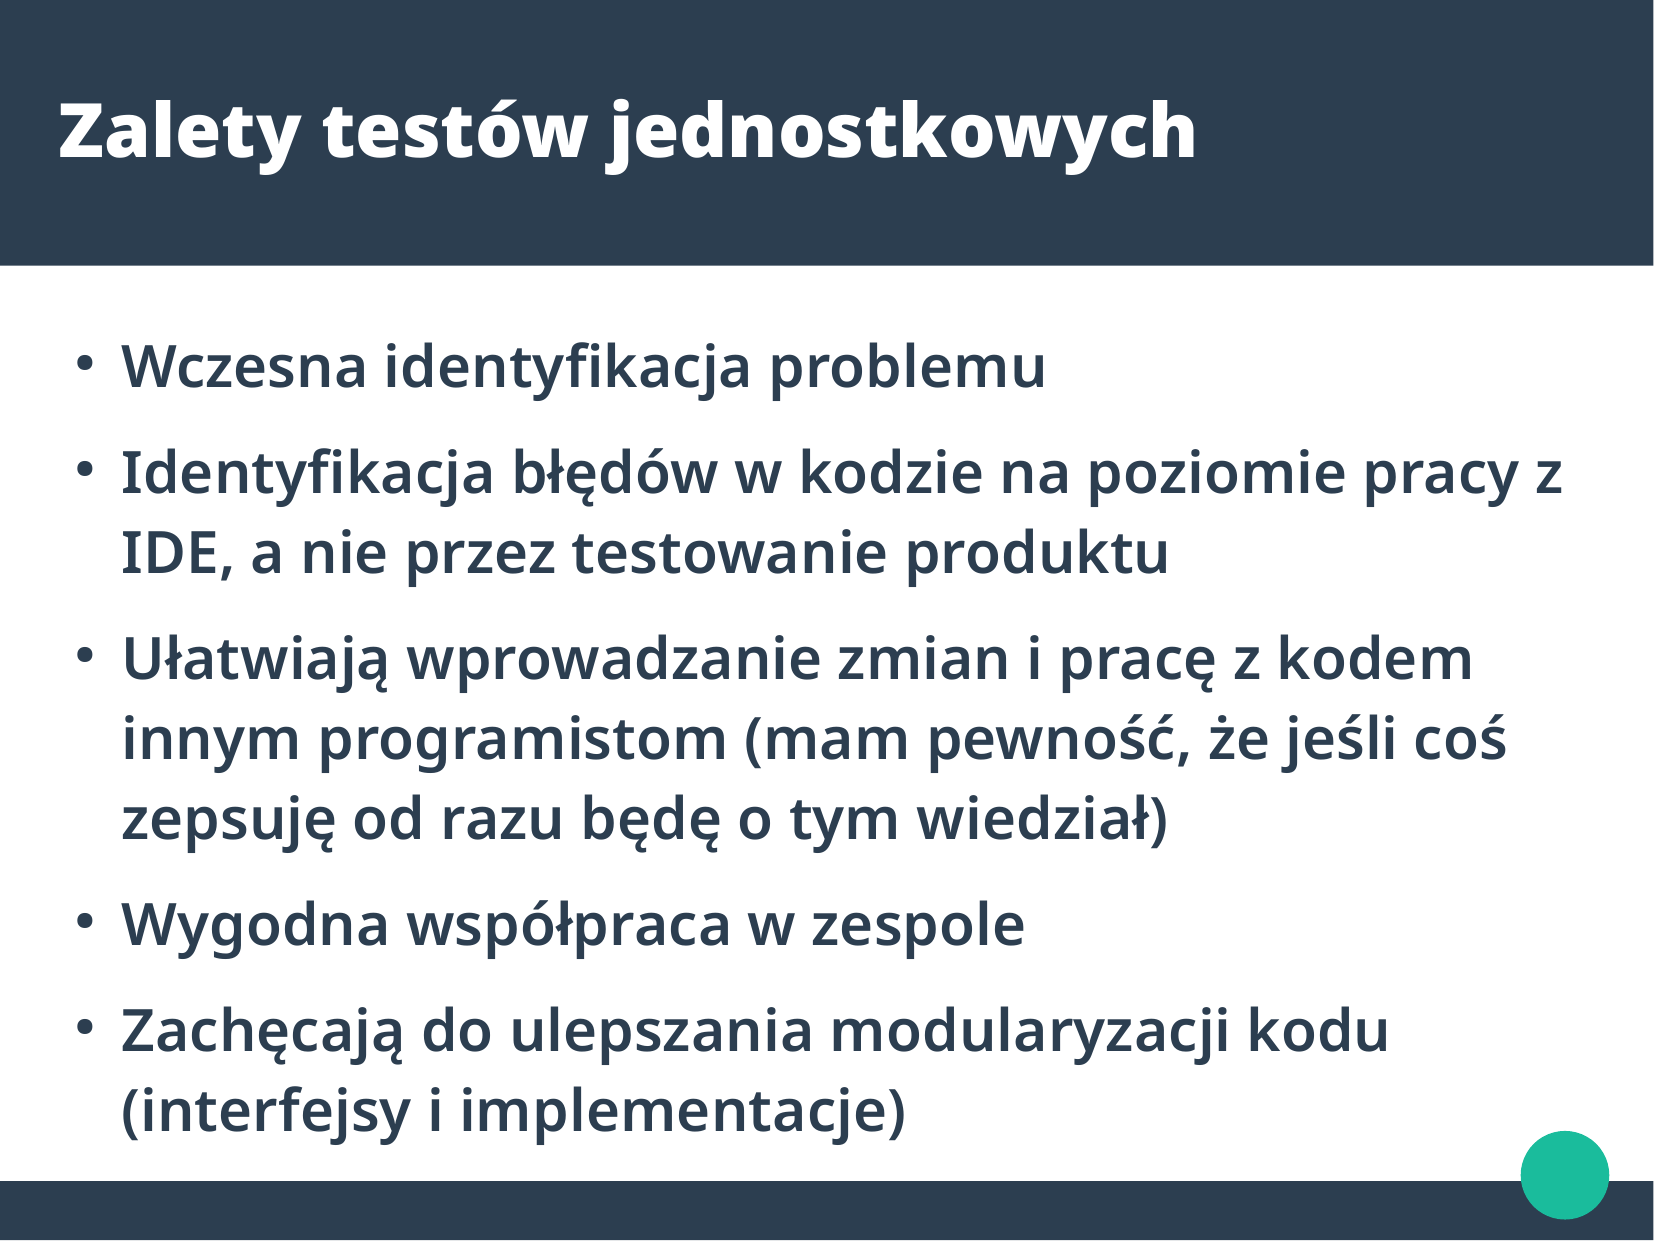

# Zalety testów jednostkowych
Wczesna identyfikacja problemu
Identyfikacja błędów w kodzie na poziomie pracy z IDE, a nie przez testowanie produktu
Ułatwiają wprowadzanie zmian i pracę z kodem innym programistom (mam pewność, że jeśli coś zepsuję od razu będę o tym wiedział)
Wygodna współpraca w zespole
Zachęcają do ulepszania modularyzacji kodu (interfejsy i implementacje)